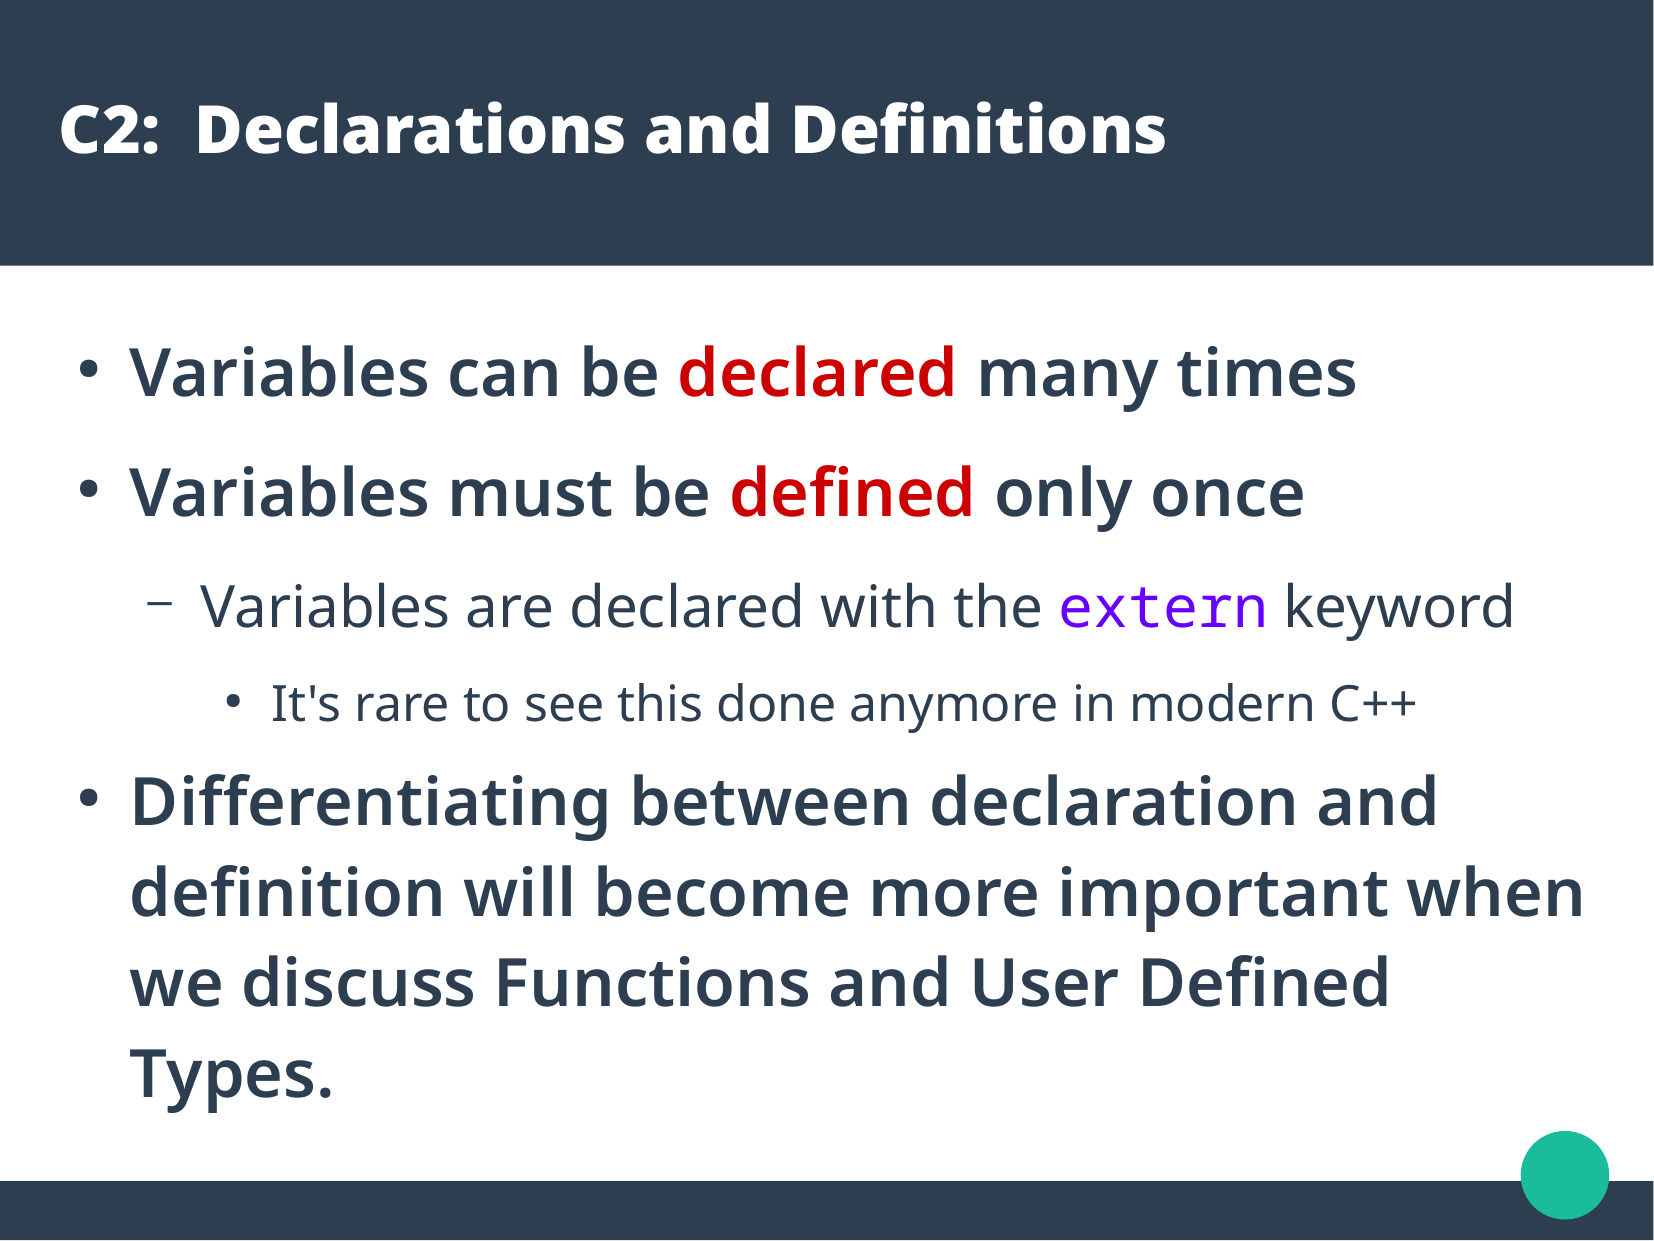

# C2: Declarations and Definitions
Variables can be declared many times
Variables must be defined only once
Variables are declared with the extern keyword
It's rare to see this done anymore in modern C++
Differentiating between declaration and definition will become more important when we discuss Functions and User Defined Types.